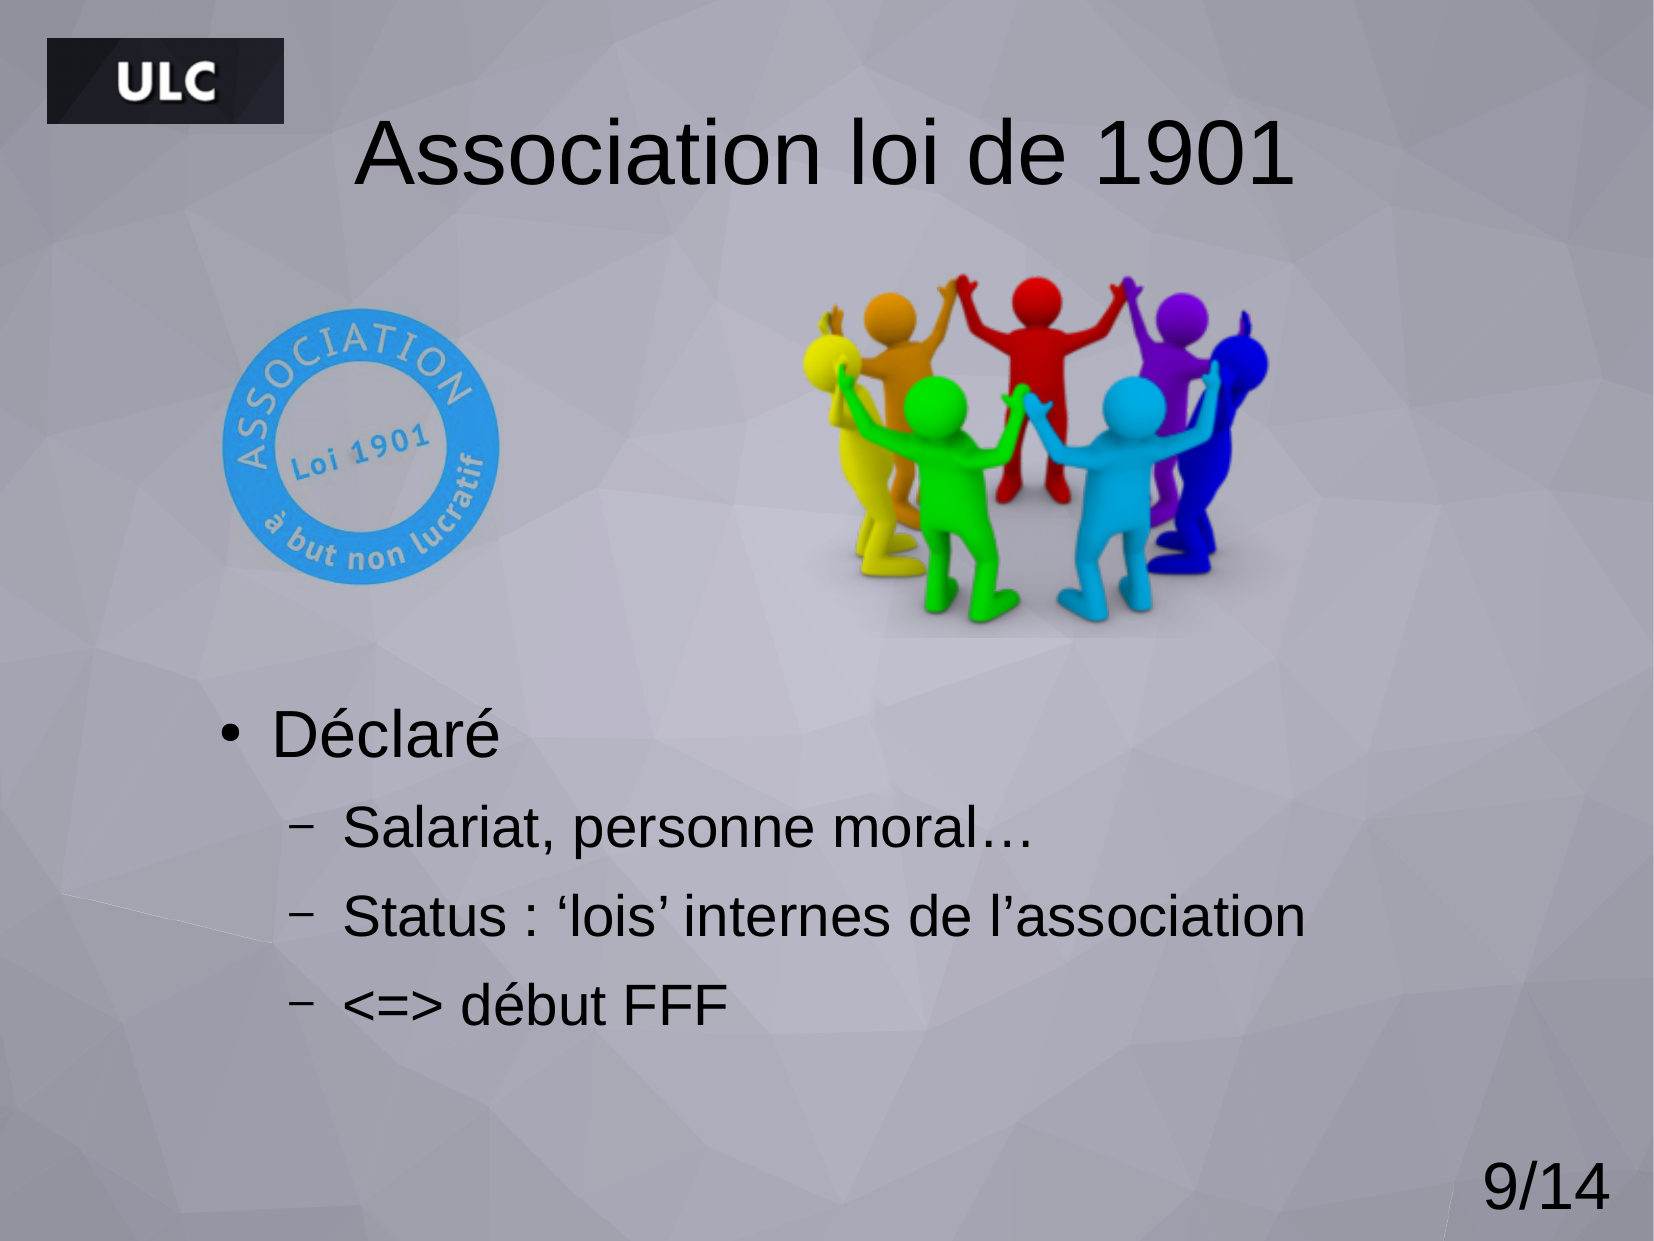

# Association loi de 1901
Déclaré
Salariat, personne moral…
Status : ‘lois’ internes de l’association
<=> début FFF
9/14